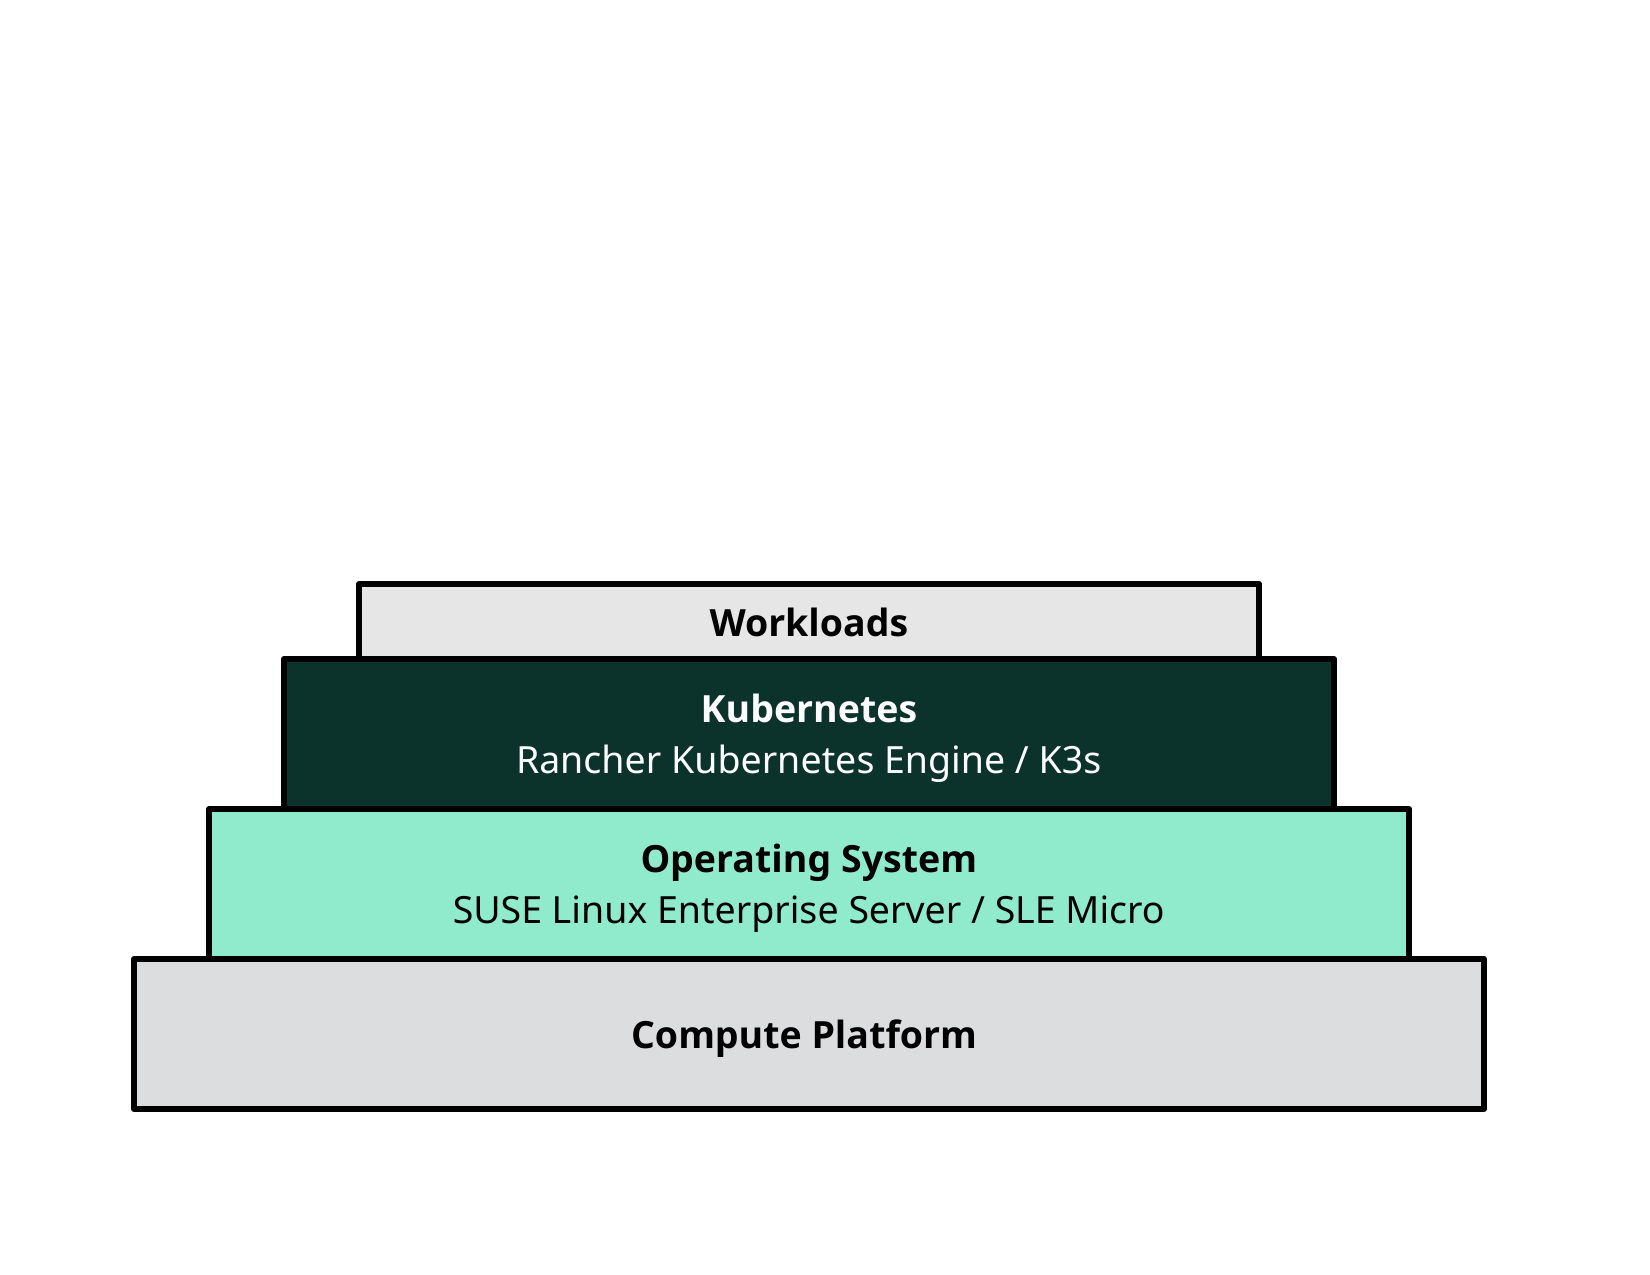

Workloads
Kubernetes
Rancher Kubernetes Engine / K3s
Operating System
SUSE Linux Enterprise Server / SLE Micro
Compute Platform